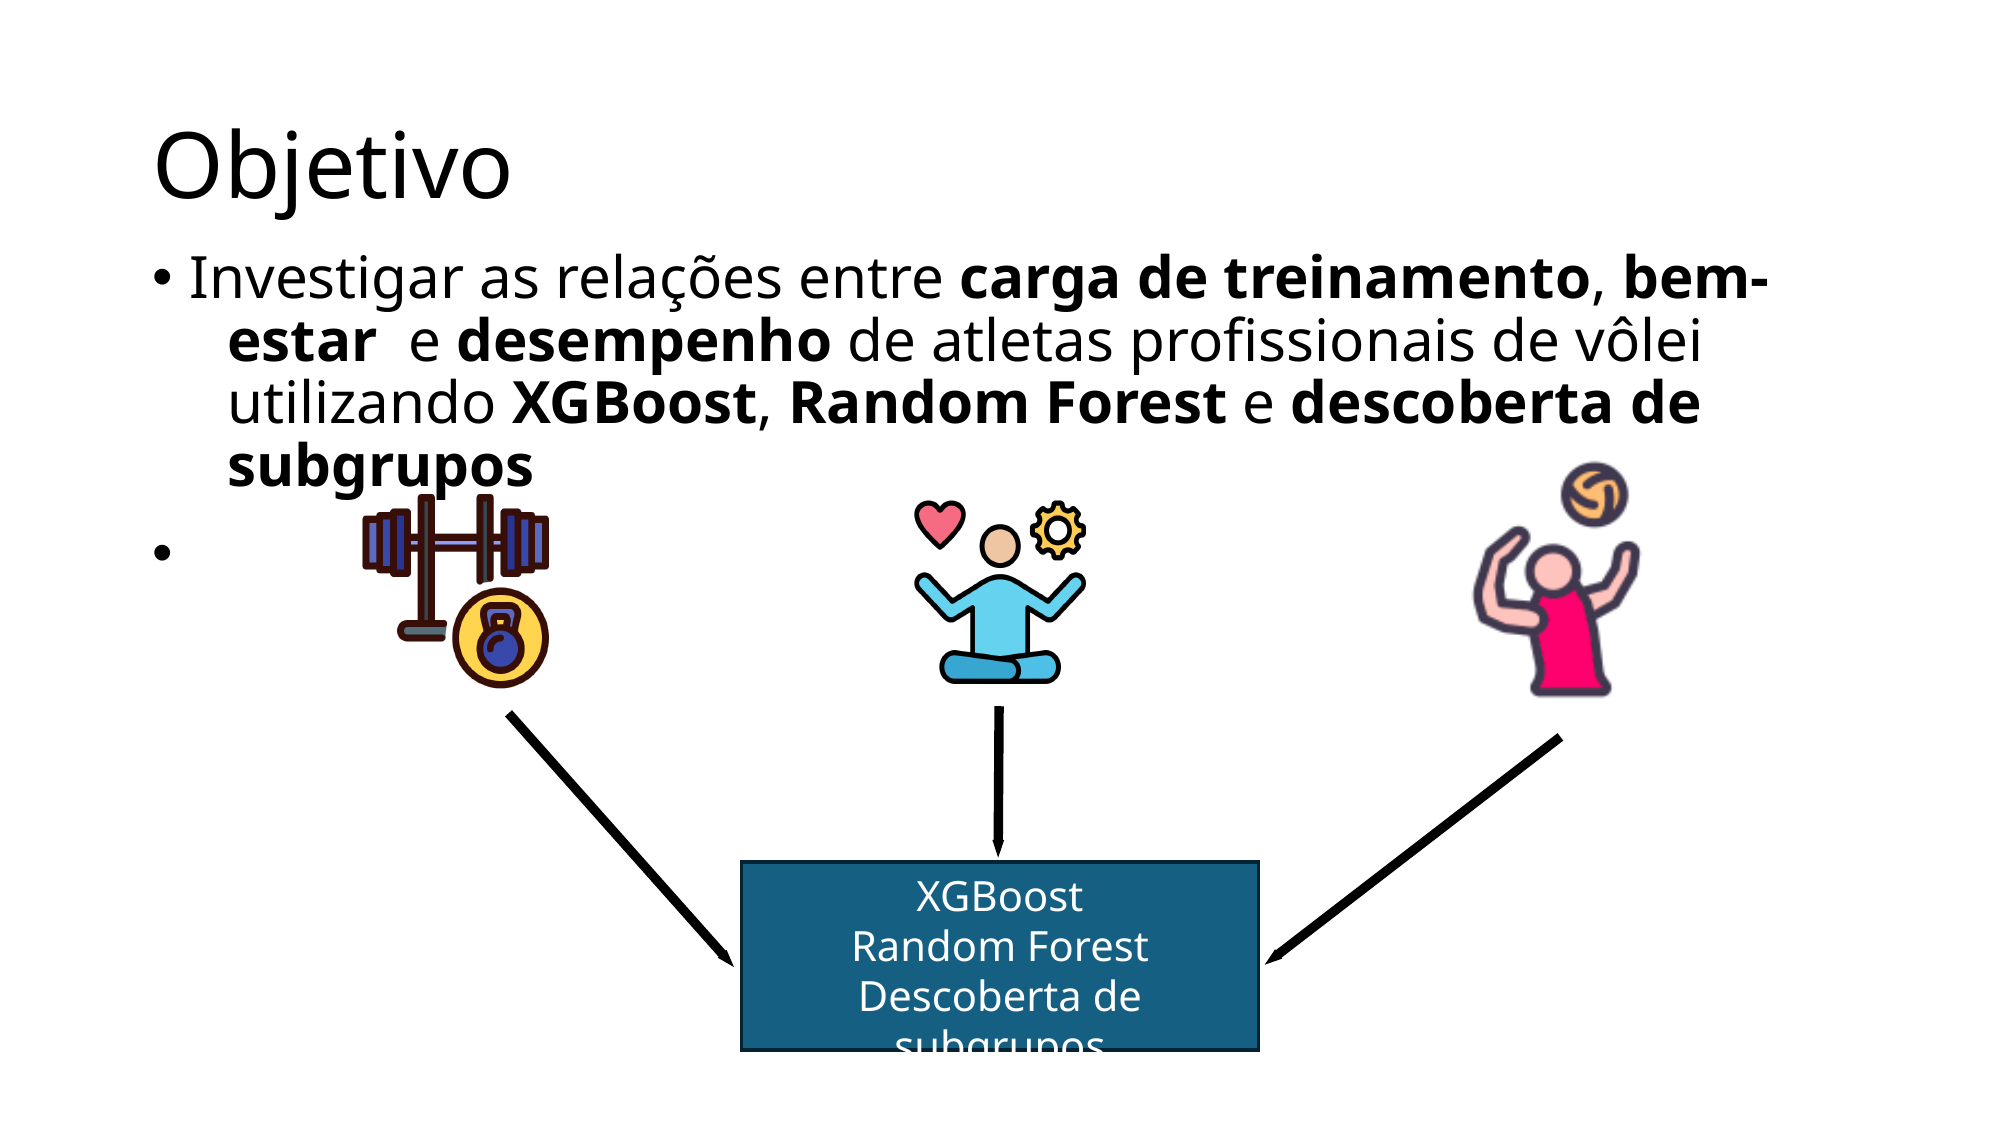

# Objetivo
Investigar as relações entre carga de treinamento, bem-estar  e desempenho de atletas profissionais de vôlei utilizando XGBoost, Random Forest e descoberta de subgrupos
XGBoost
Random Forest
Descoberta de subgrupos